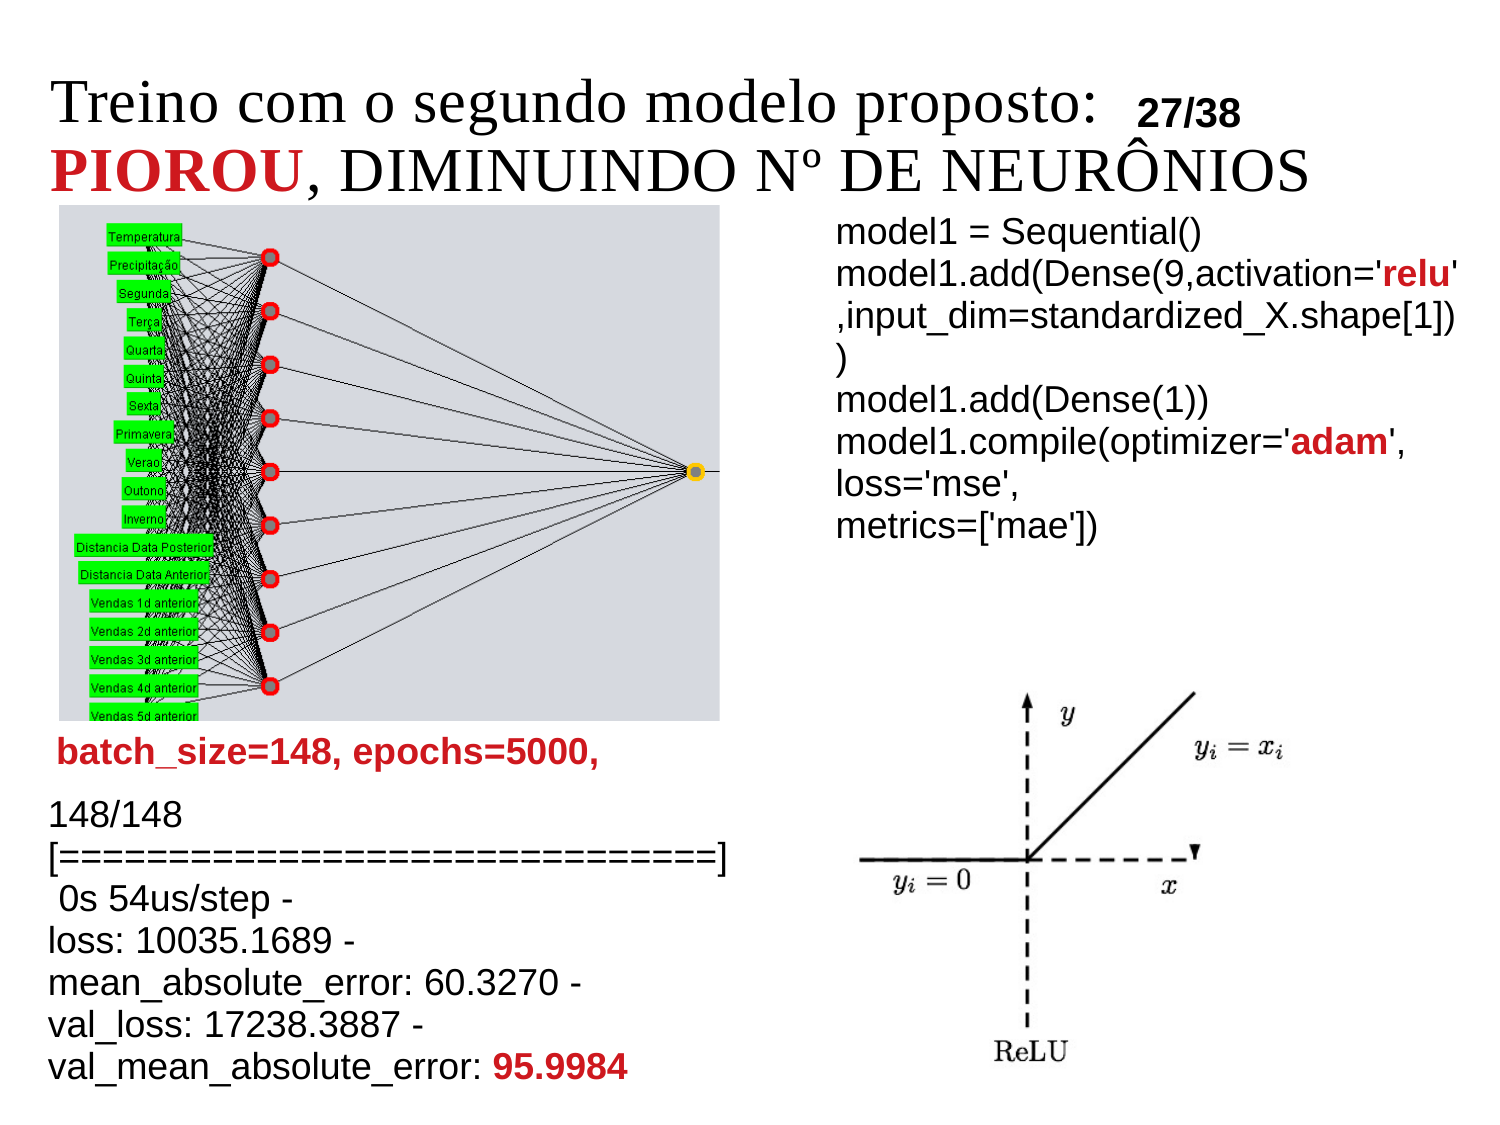

Treino com o segundo modelo proposto:
PIOROU, DIMINUINDO Nº DE NEURÔNIOS
27/38
model1 = Sequential()
model1.add(Dense(9,activation='relu',input_dim=standardized_X.shape[1]))
model1.add(Dense(1))
model1.compile(optimizer='adam',
loss='mse',
metrics=['mae'])
batch_size=148, epochs=5000,
148/148 [==============================]
 0s 54us/step -
loss: 10035.1689 -
mean_absolute_error: 60.3270 -
val_loss: 17238.3887 - val_mean_absolute_error: 95.9984